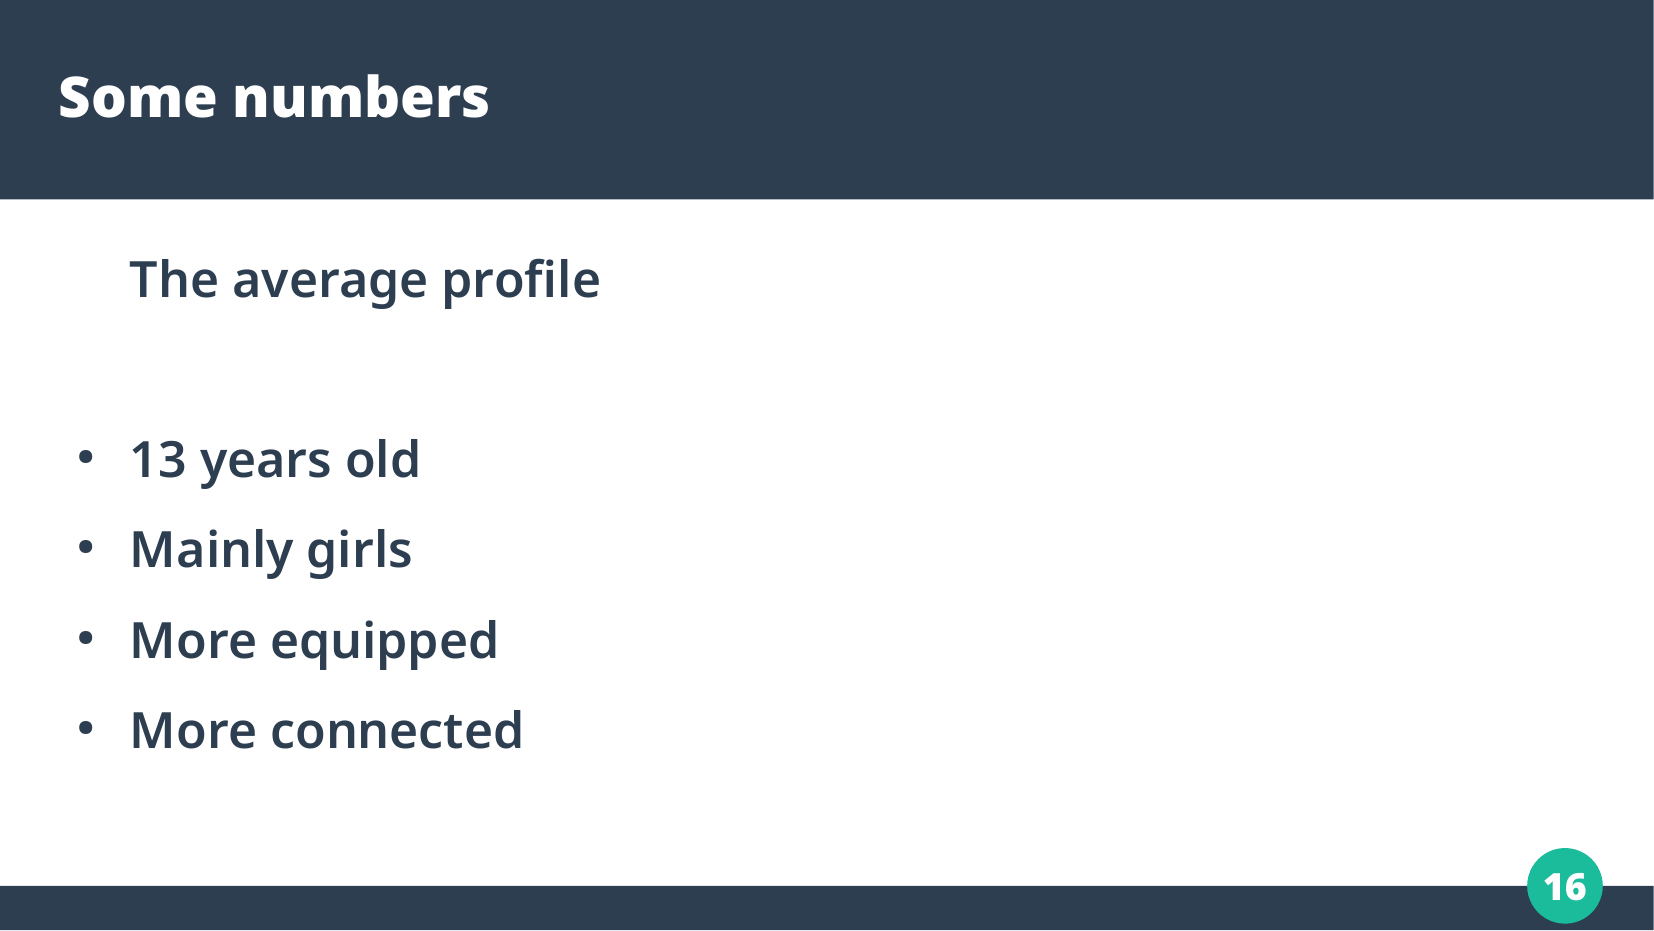

# Some numbers
The average profile
13 years old
Mainly girls
More equipped
More connected